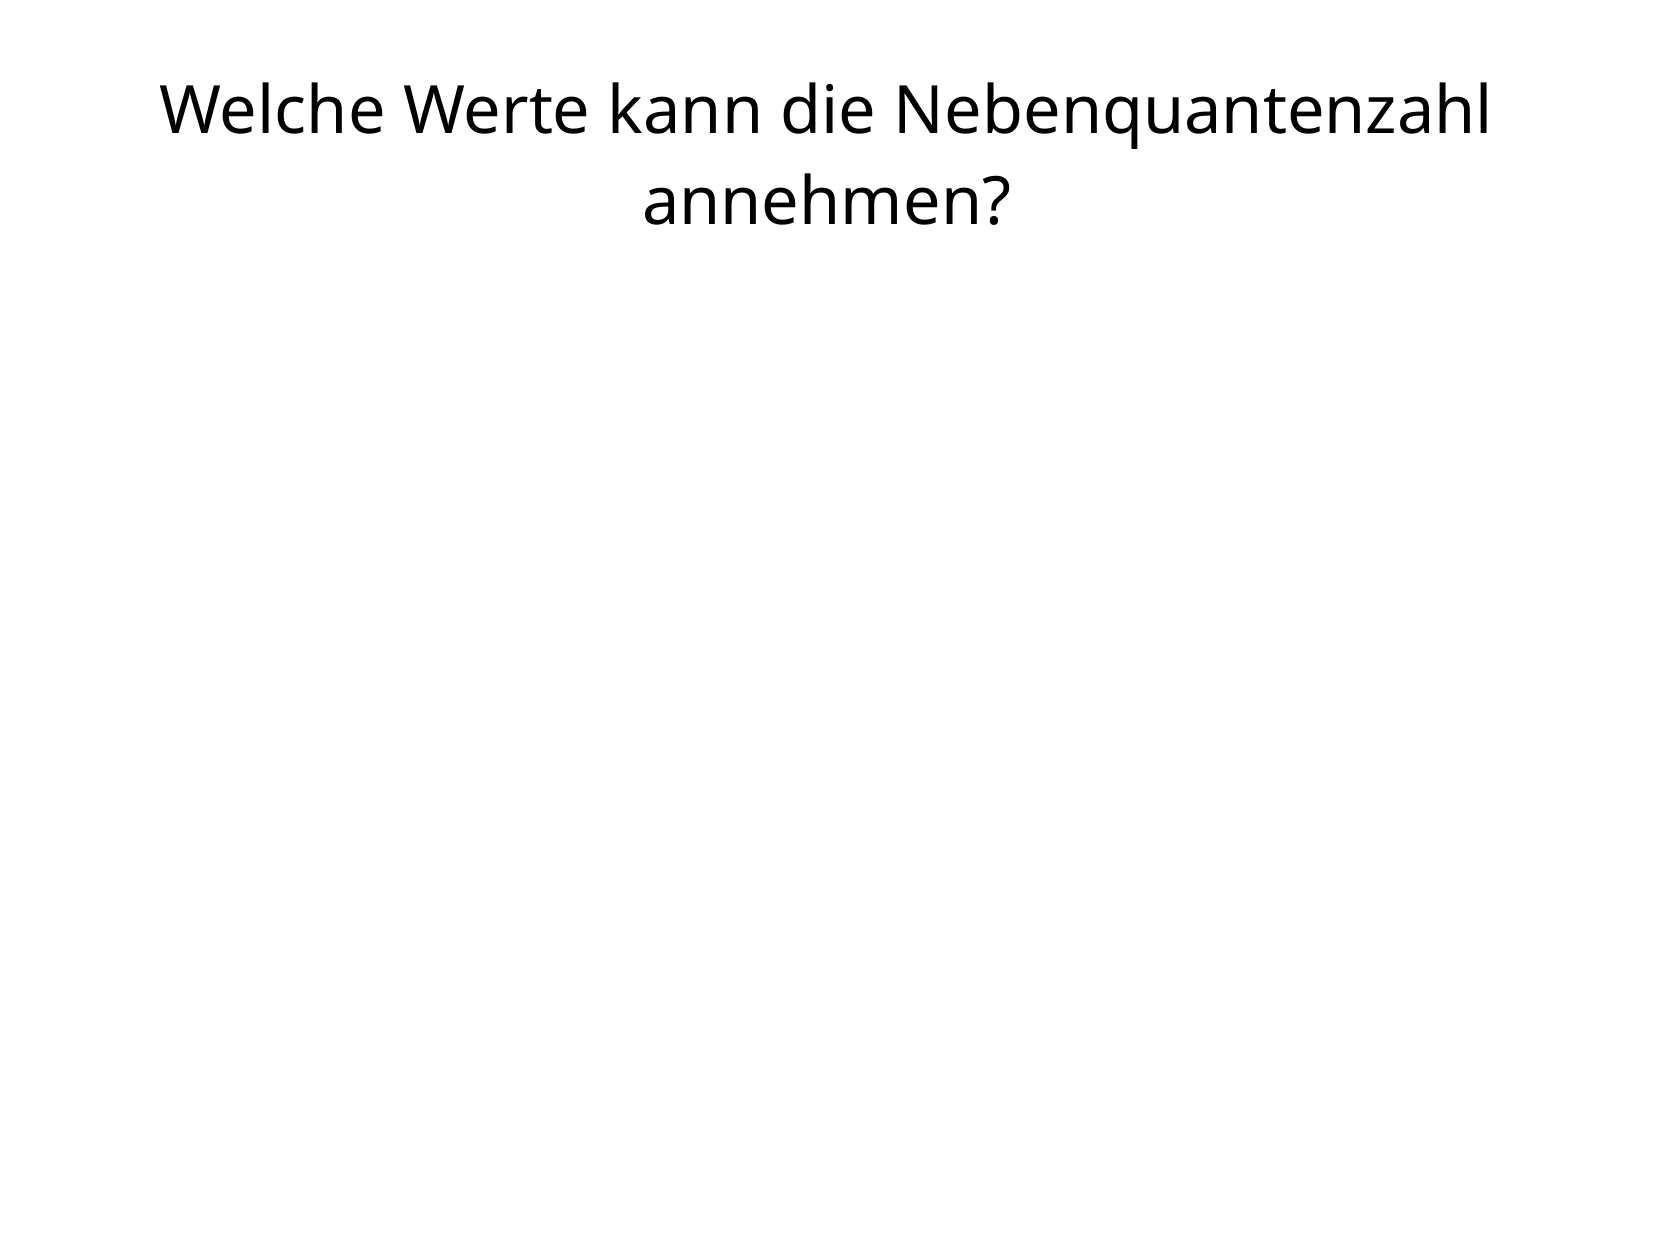

# Welche Werte kann die Nebenquantenzahl annehmen?